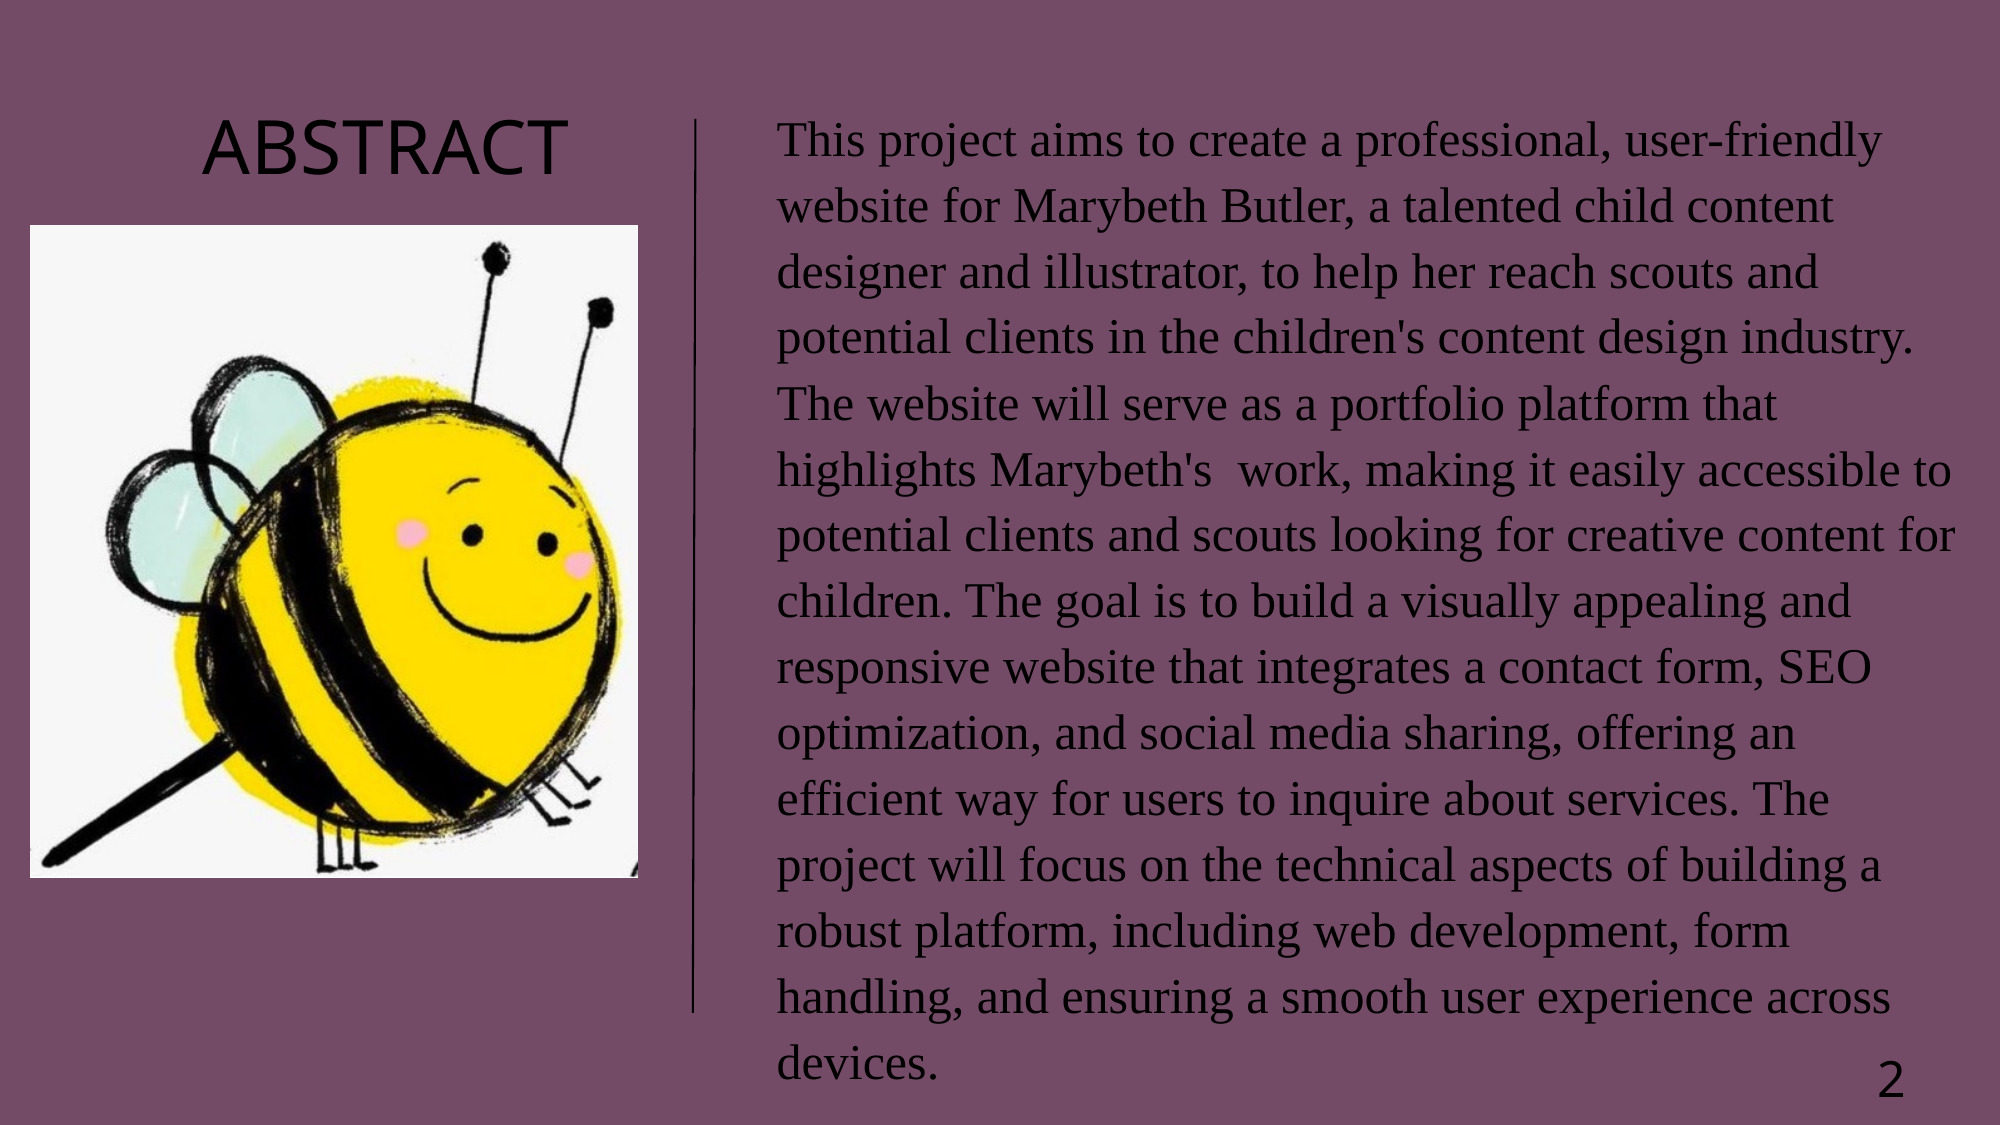

# Abstract
This project aims to create a professional, user-friendly website for Marybeth Butler, a talented child content designer and illustrator, to help her reach scouts and potential clients in the children's content design industry. The website will serve as a portfolio platform that highlights Marybeth's  work, making it easily accessible to potential clients and scouts looking for creative content for children. The goal is to build a visually appealing and responsive website that integrates a contact form, SEO optimization, and social media sharing, offering an efficient way for users to inquire about services. The project will focus on the technical aspects of building a robust platform, including web development, form handling, and ensuring a smooth user experience across devices.
2